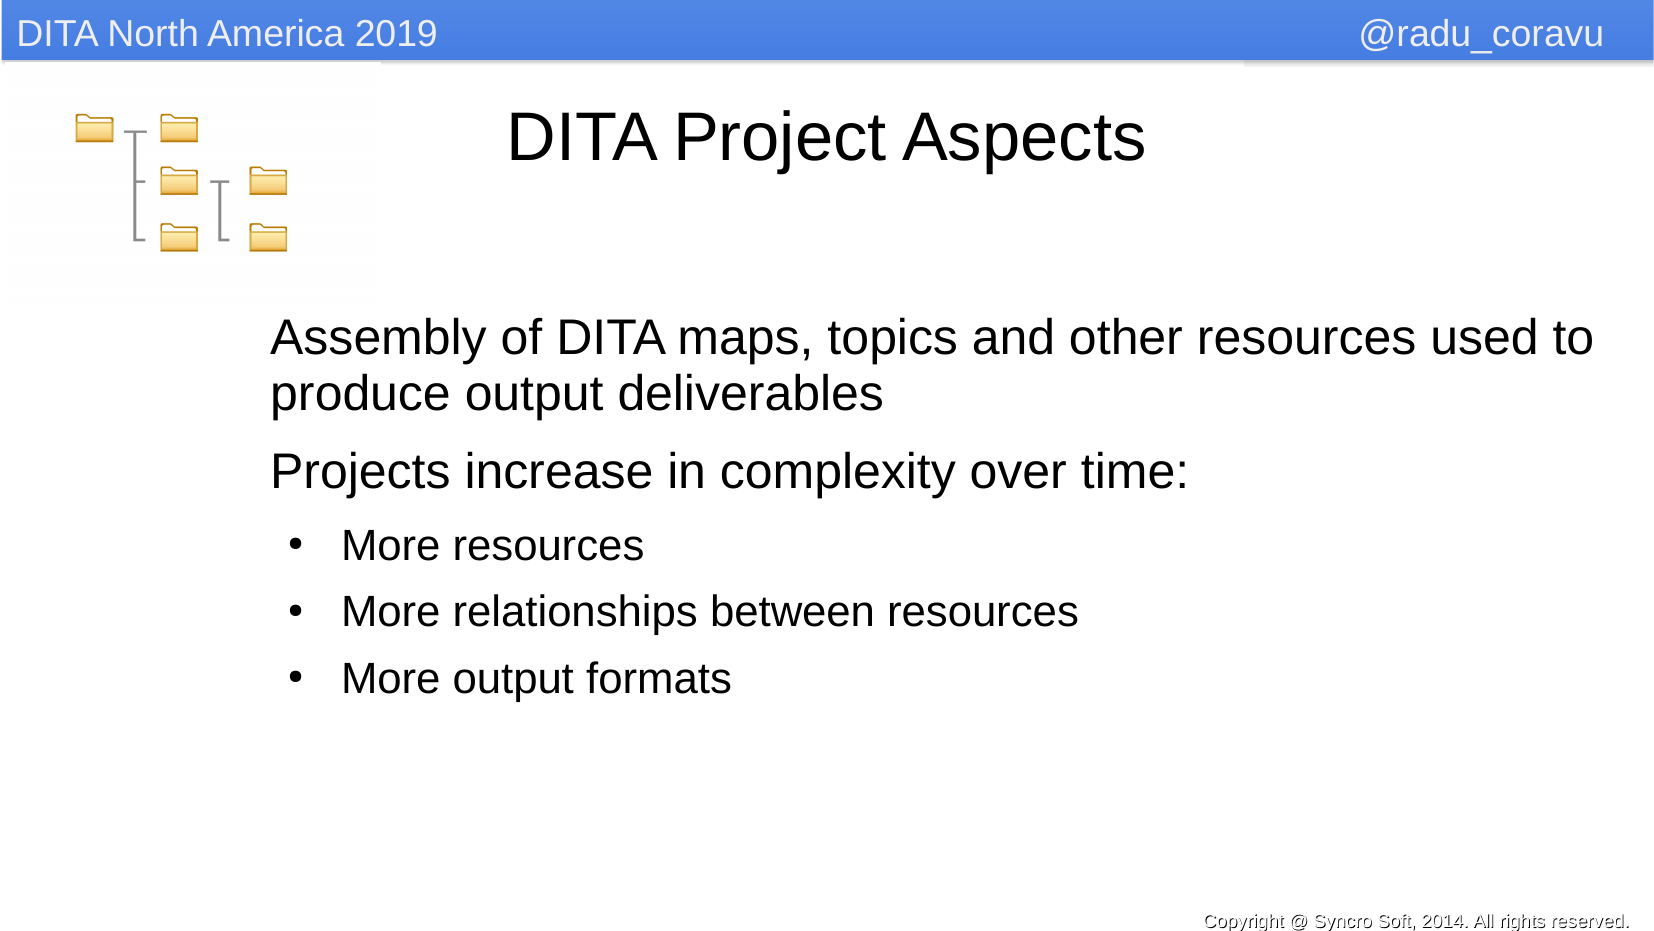

# DITA Project Aspects
Assembly of DITA maps, topics and other resources used to produce output deliverables
Projects increase in complexity over time:
More resources
More relationships between resources
More output formats